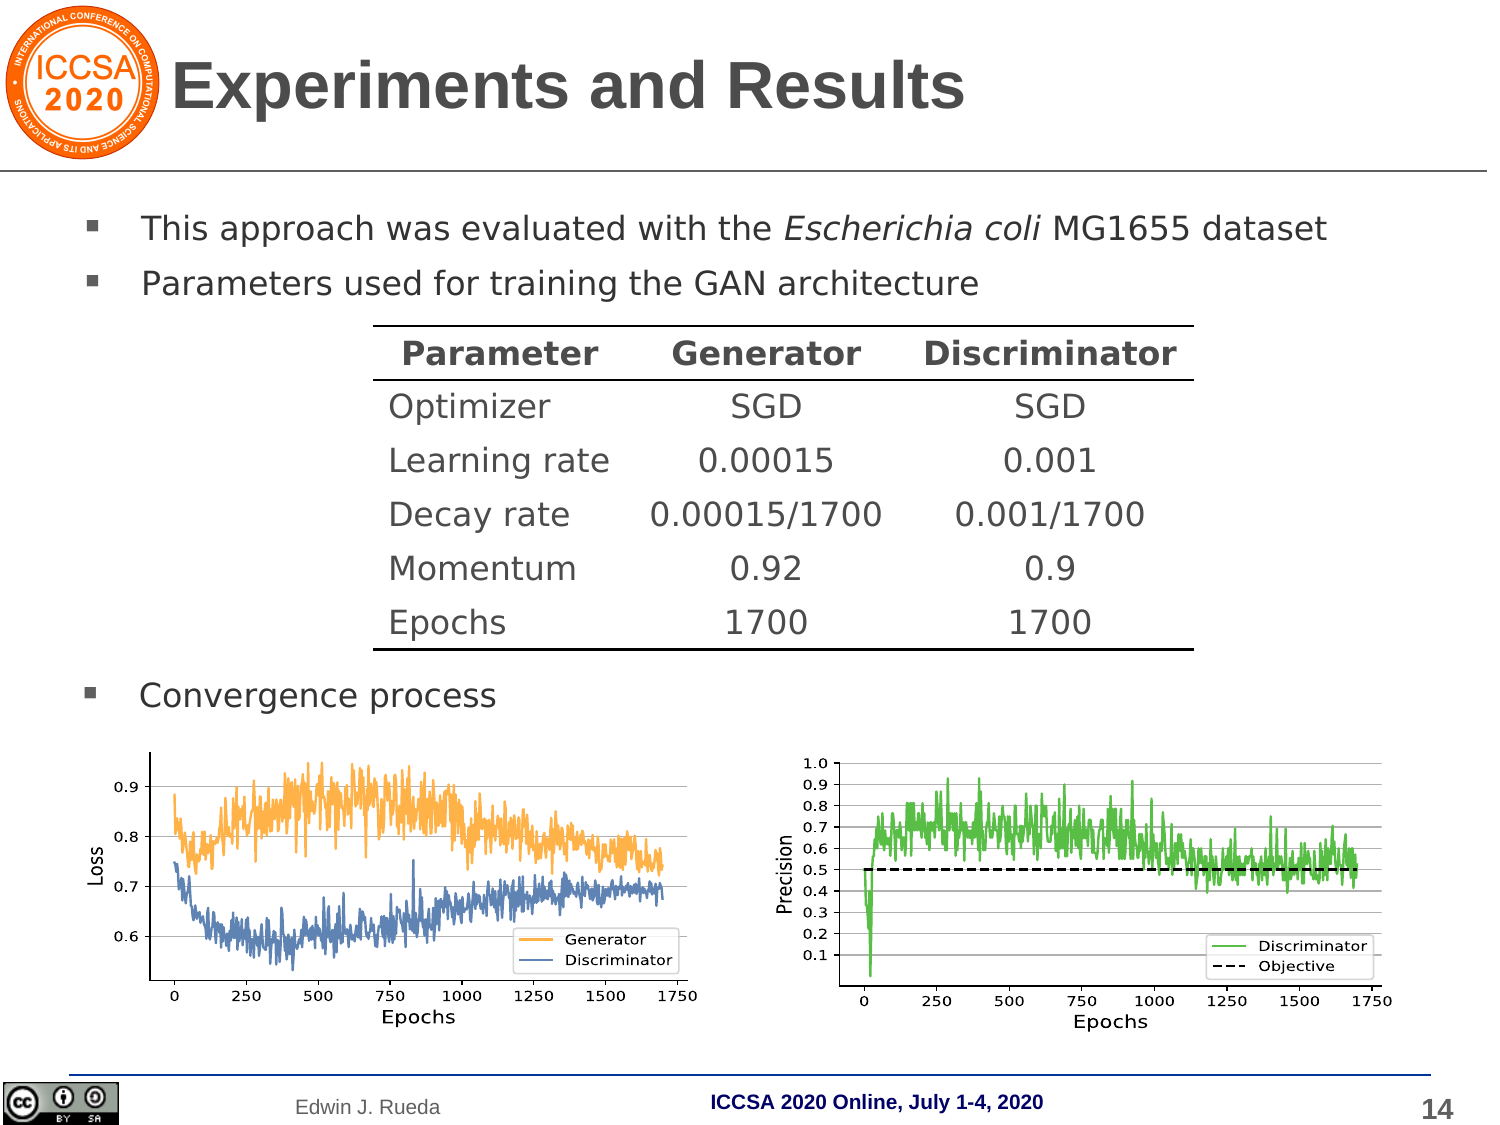

# Experiments and Results
This approach was evaluated with the Escherichia coli MG1655 dataset
Parameters used for training the GAN architecture
| Parameter | Generator | Discriminator |
| --- | --- | --- |
| Optimizer | SGD | SGD |
| Learning rate | 0.00015 | 0.001 |
| Decay rate | 0.00015/1700 | 0.001/1700 |
| Momentum | 0.92 | 0.9 |
| Epochs | 1700 | 1700 |
Convergence process